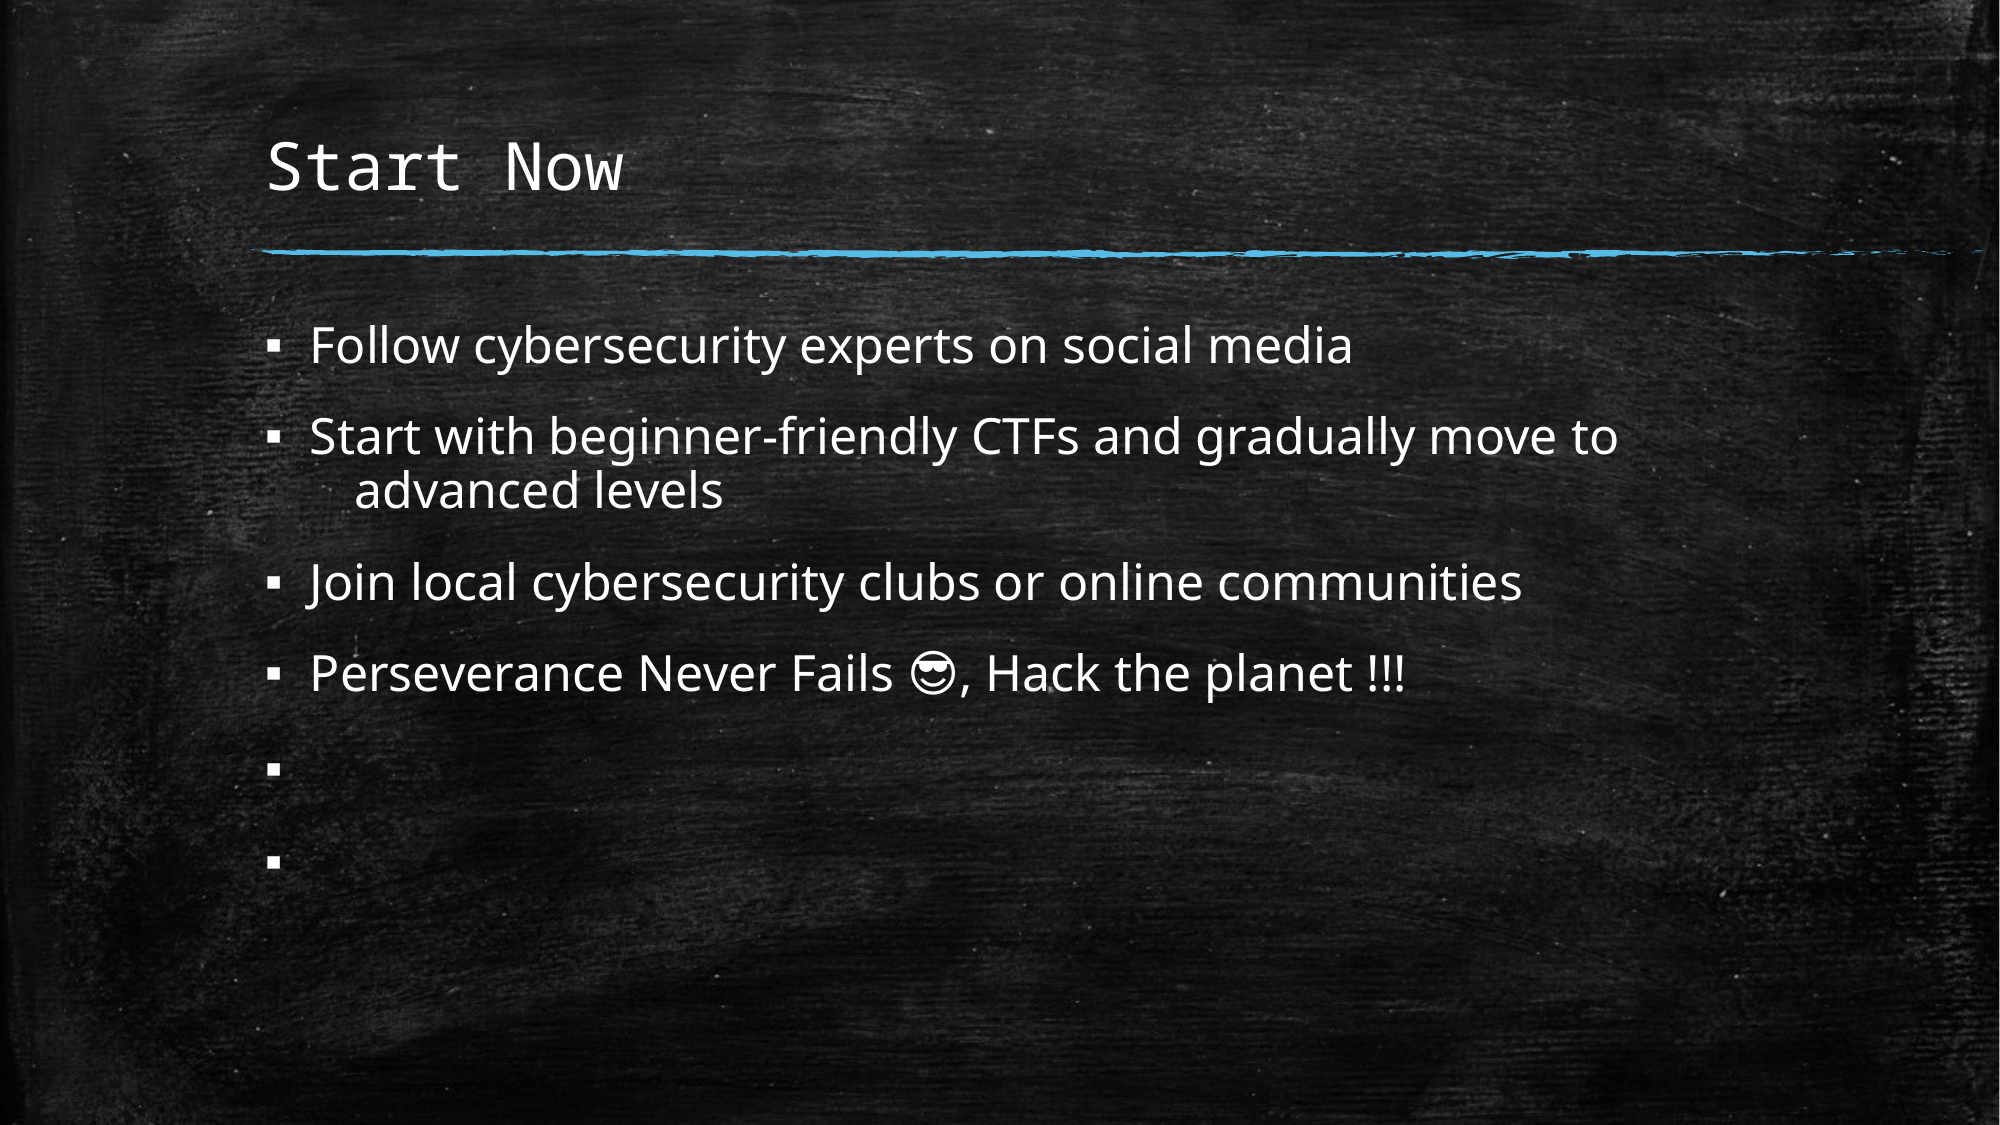

# Start Now
Follow cybersecurity experts on social media
Start with beginner-friendly CTFs and gradually move to advanced levels
Join local cybersecurity clubs or online communities
Perseverance Never Fails 😎, Hack the planet !!!